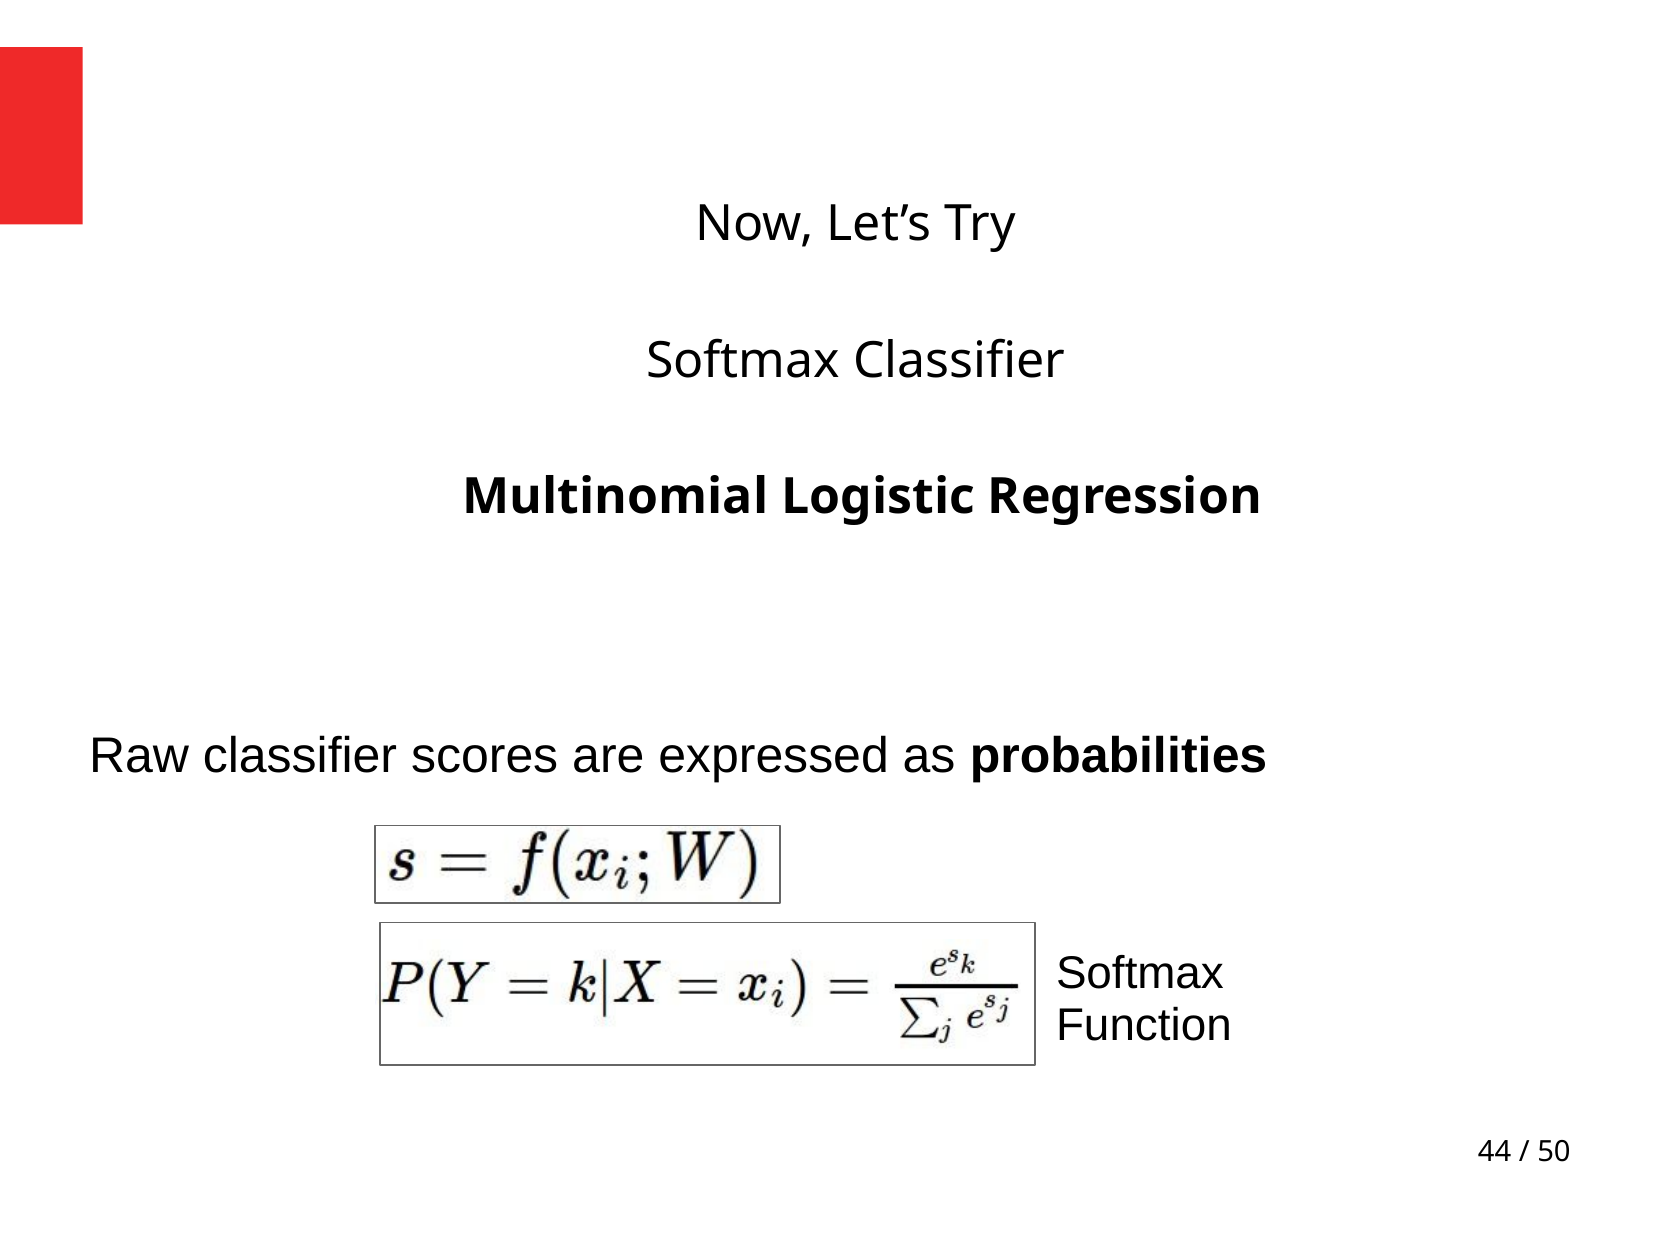

Now, Let’s Try
Softmax Classifier
Multinomial Logistic Regression
Raw classifier scores are expressed as probabilities
Softmax
Function
44